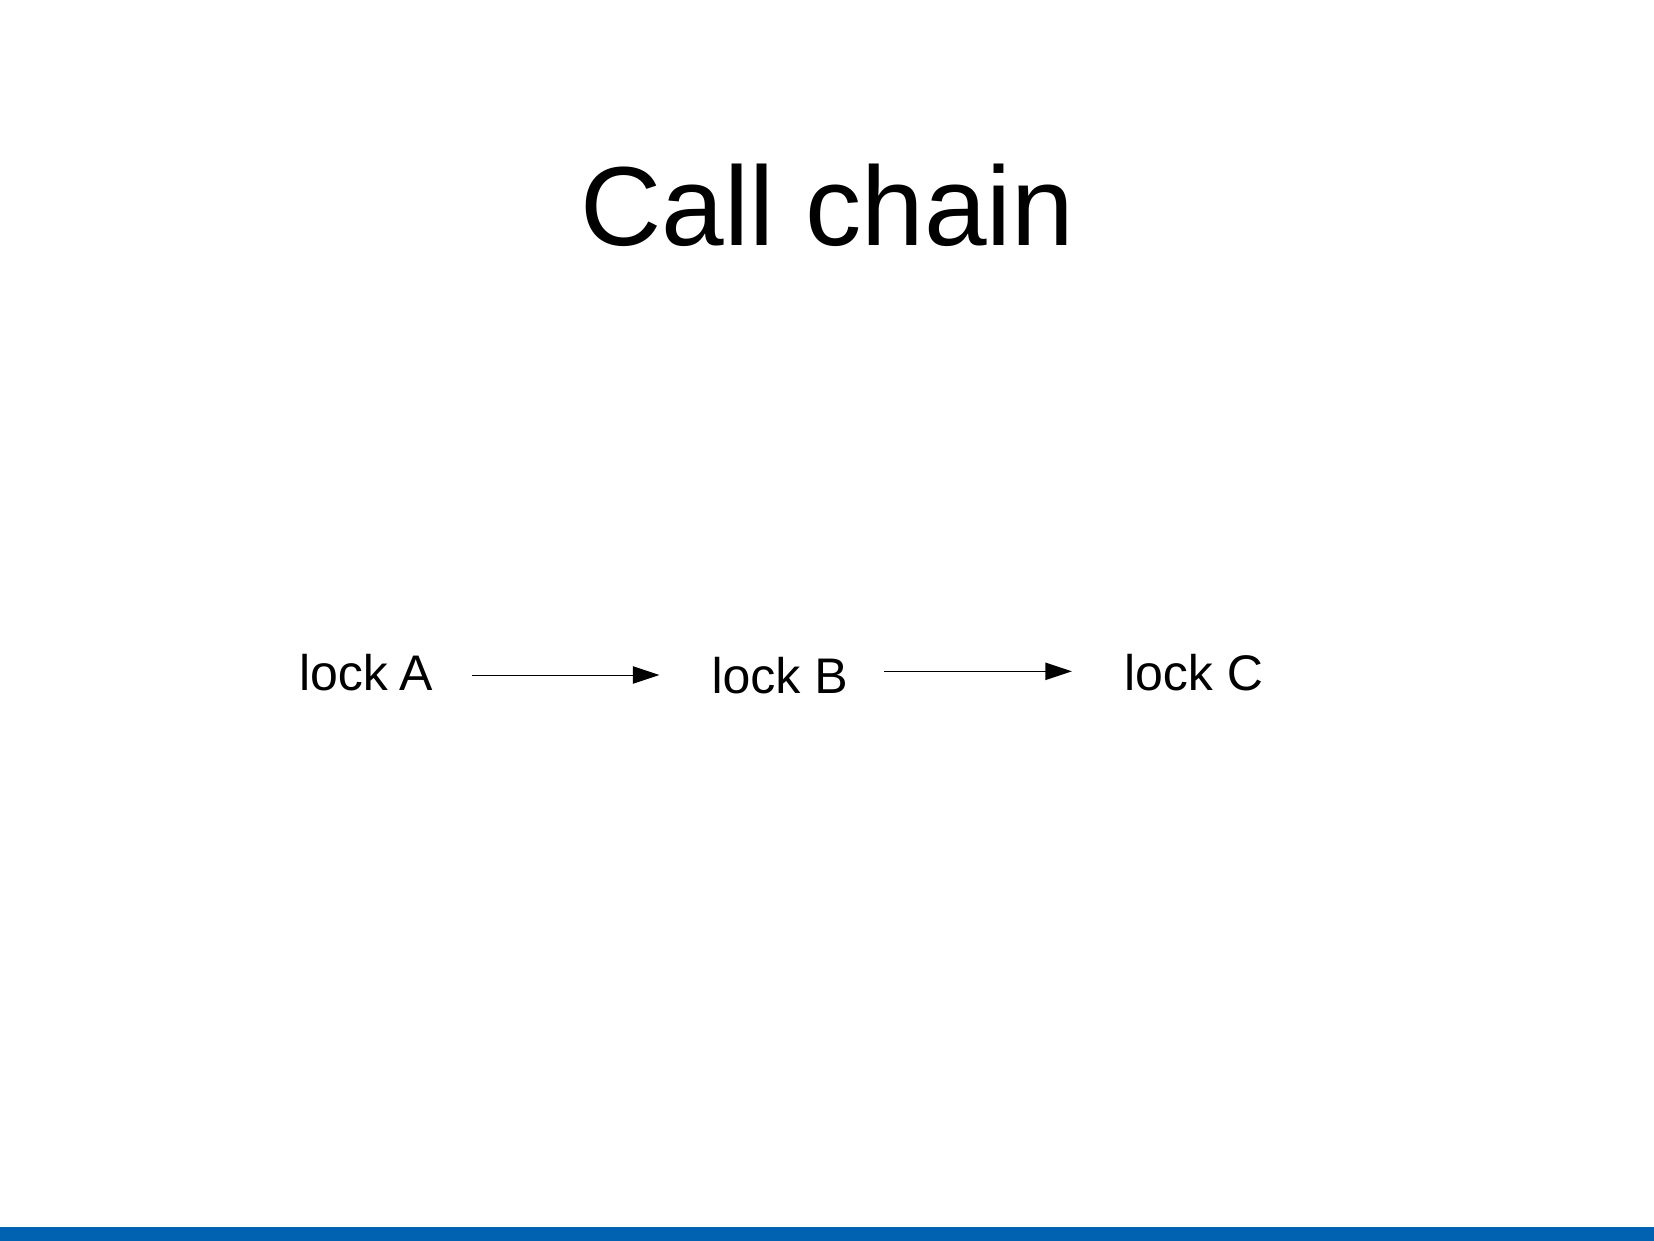

# Call chain
lock A
lock C
lock B